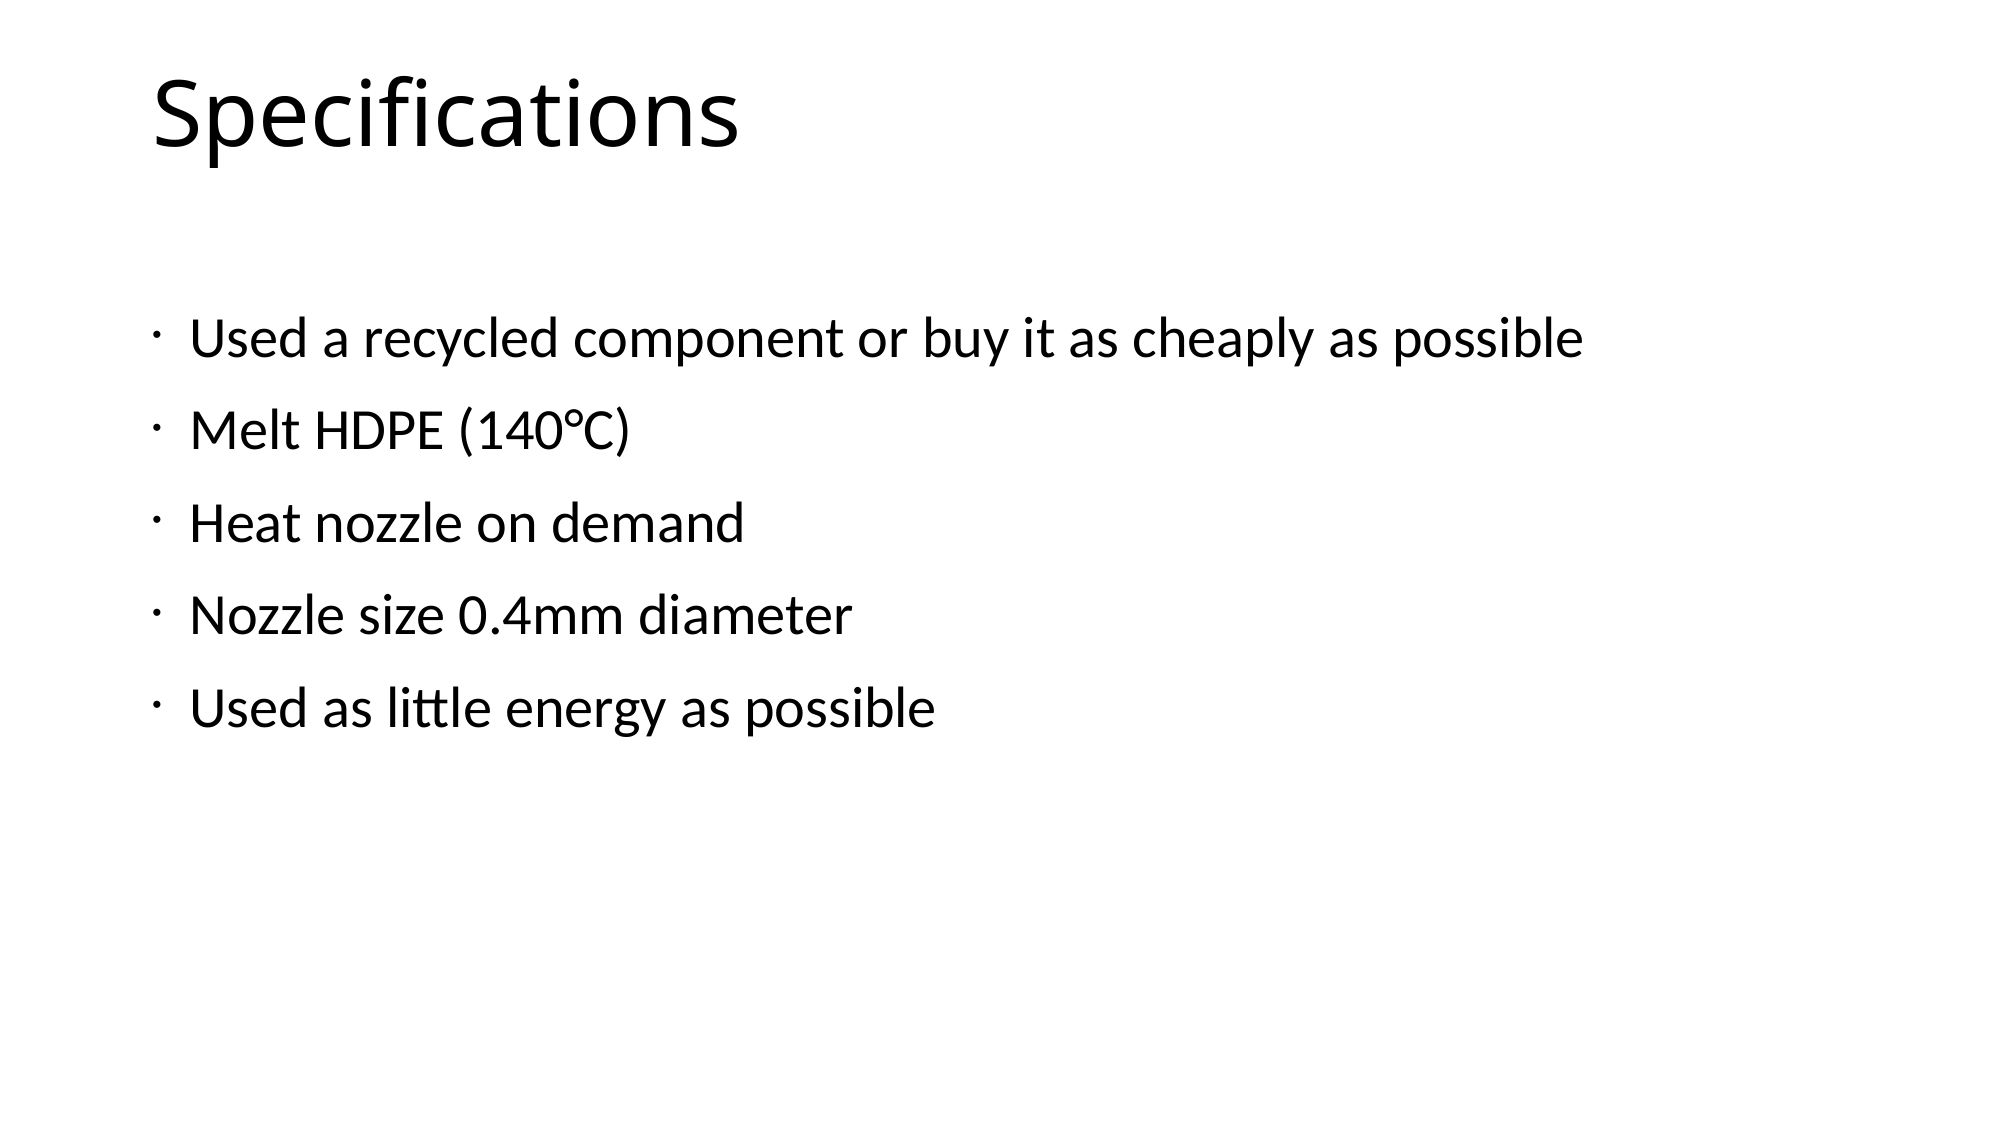

# Specifications
Used a recycled component or buy it as cheaply as possible
Melt HDPE (140°C)
Heat nozzle on demand
Nozzle size 0.4mm diameter
Used as little energy as possible